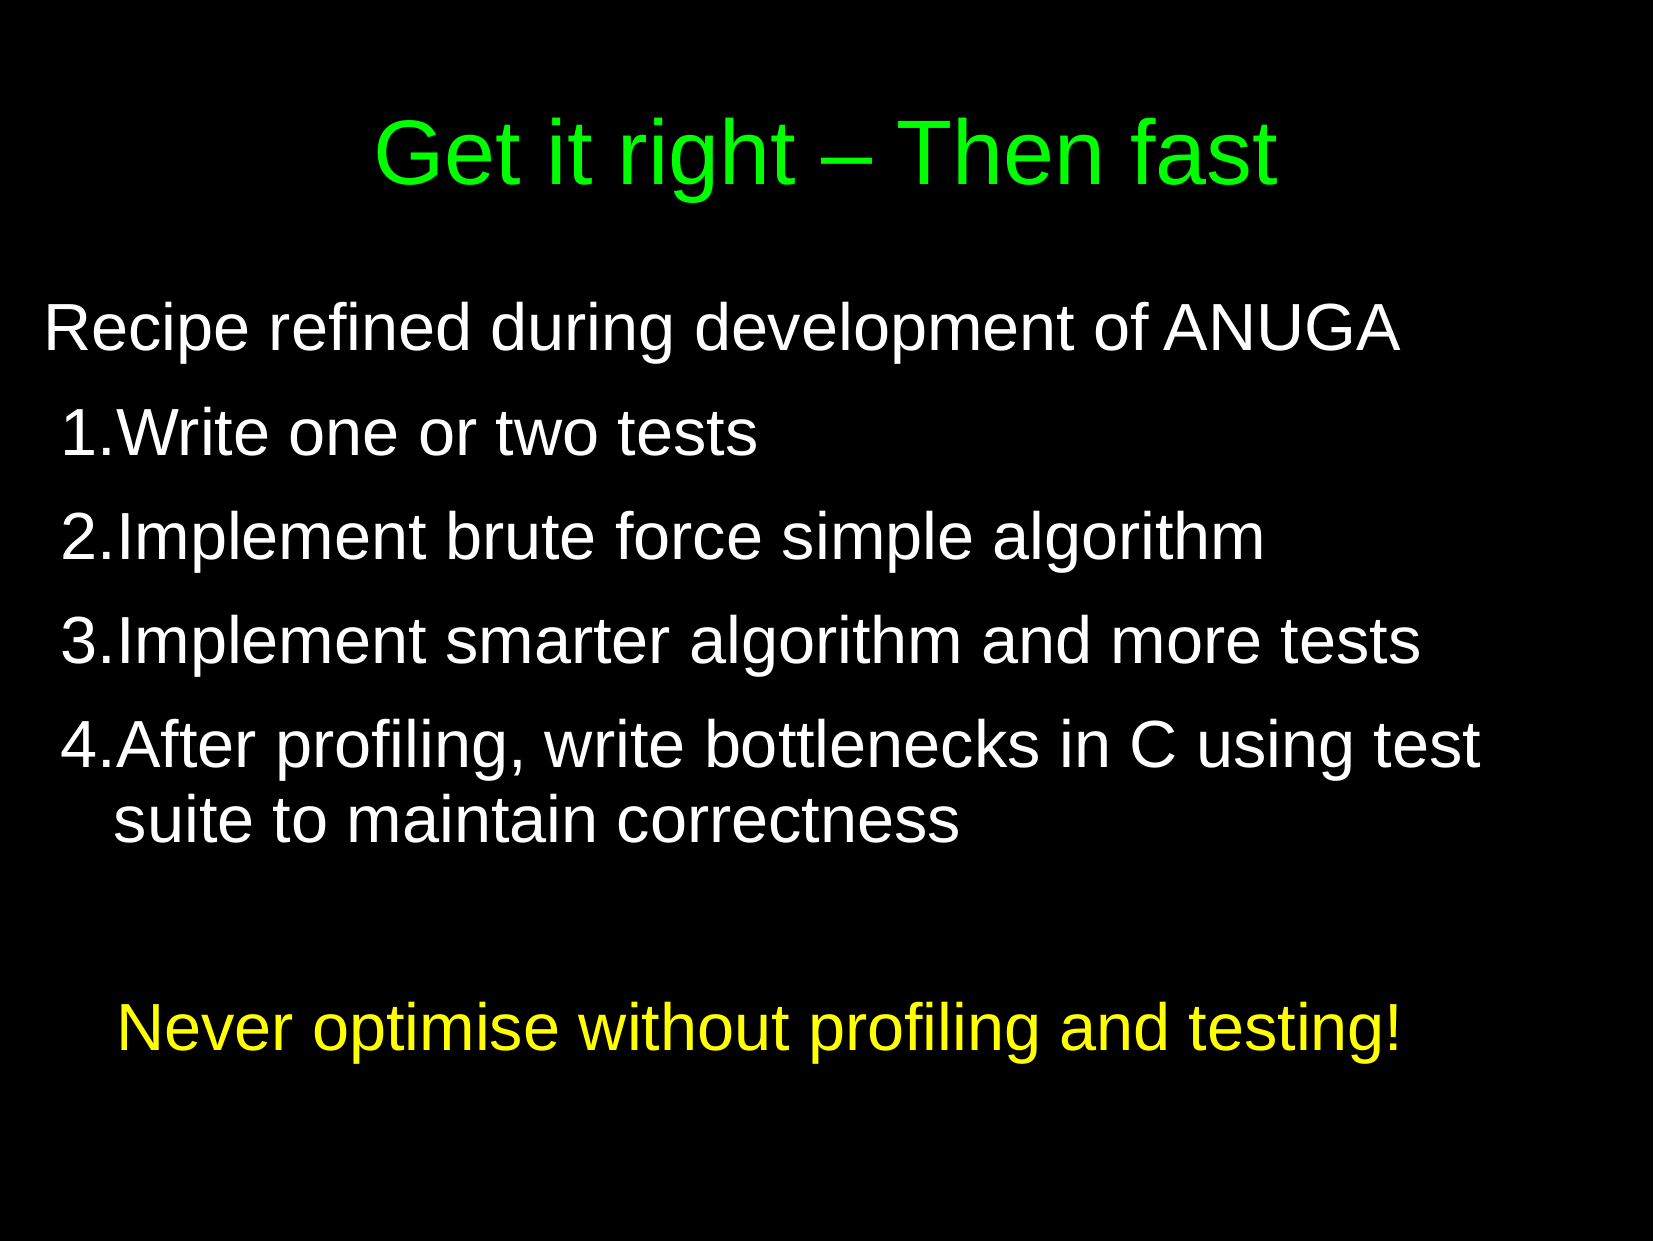

# Get it right – Then fast
Recipe refined during development of ANUGA
Write one or two tests
Implement brute force simple algorithm
Implement smarter algorithm and more tests
After profiling, write bottlenecks in C using test suite to maintain correctness
Never optimise without profiling and testing!